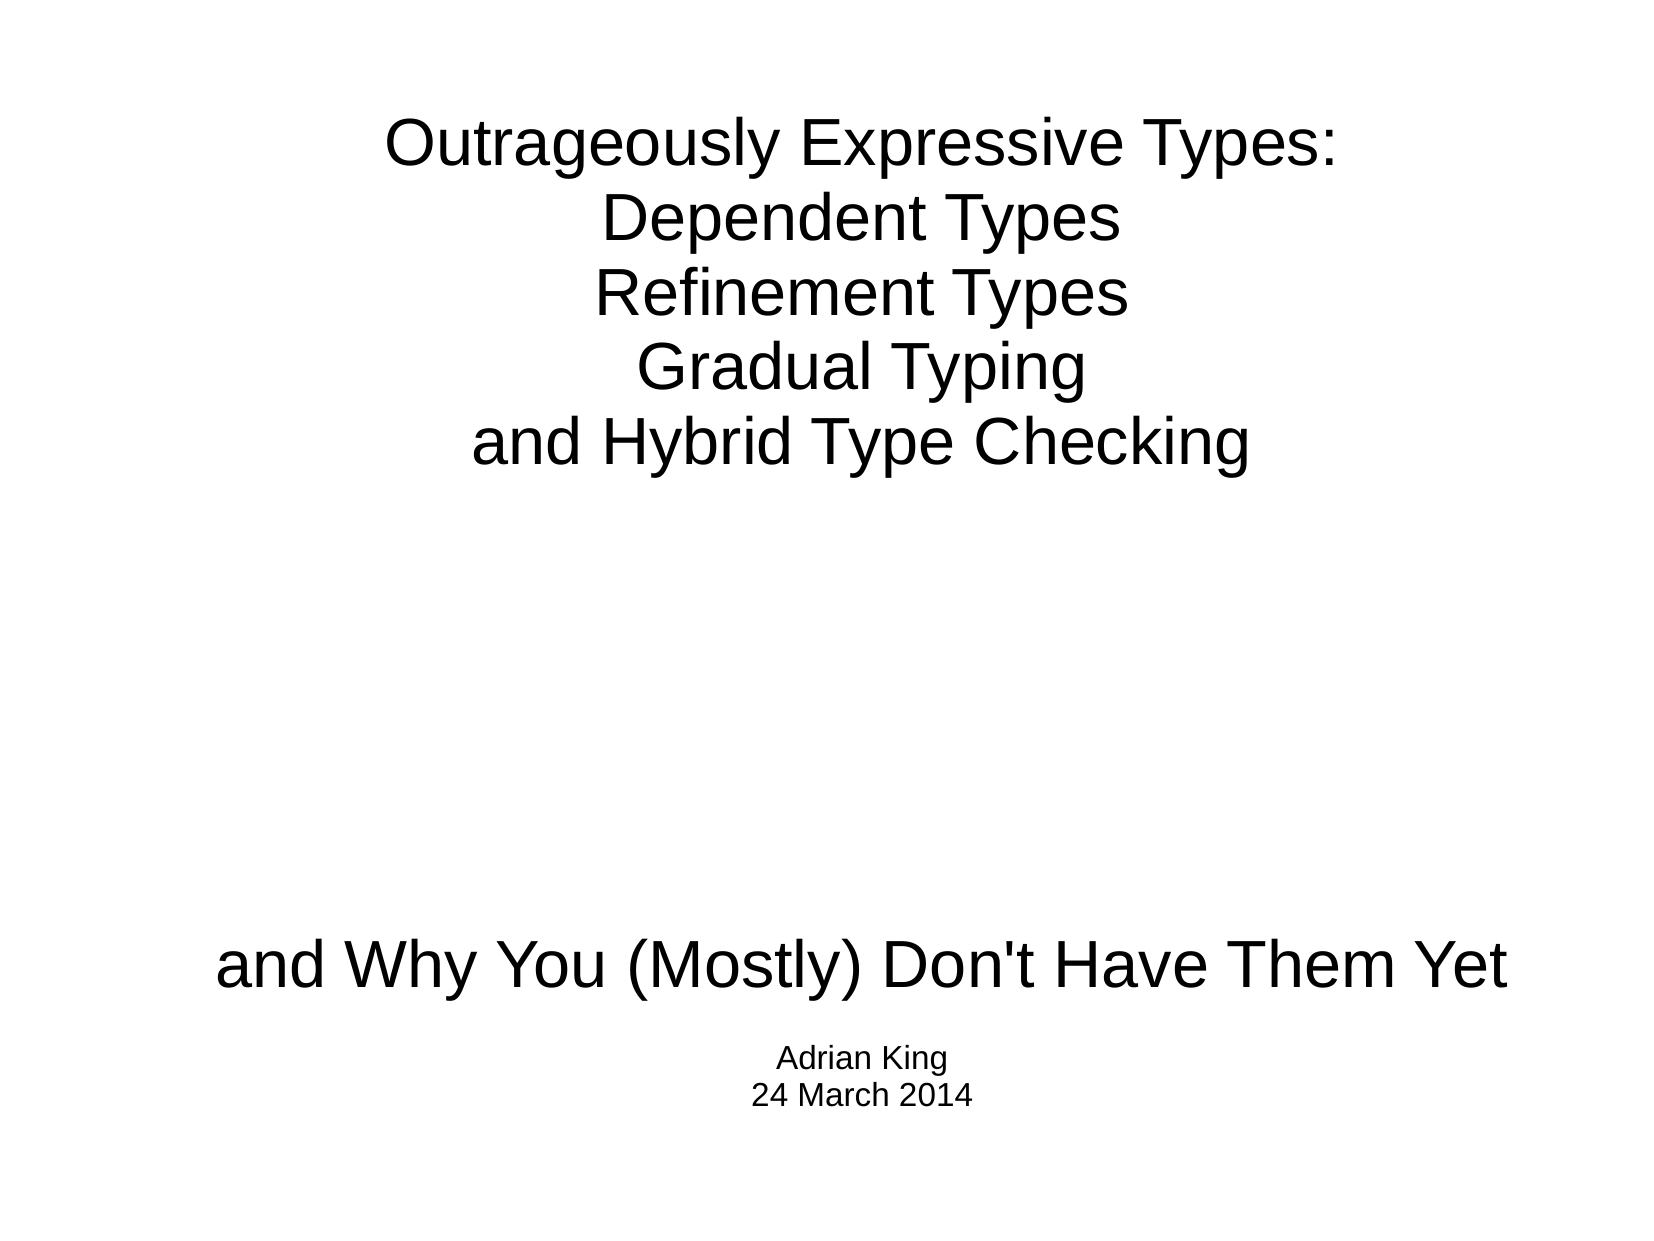

#
Outrageously Expressive Types:
Dependent Types
Refinement Types
Gradual Typing
and Hybrid Type Checking
and Why You (Mostly) Don't Have Them Yet
Adrian King
24 March 2014